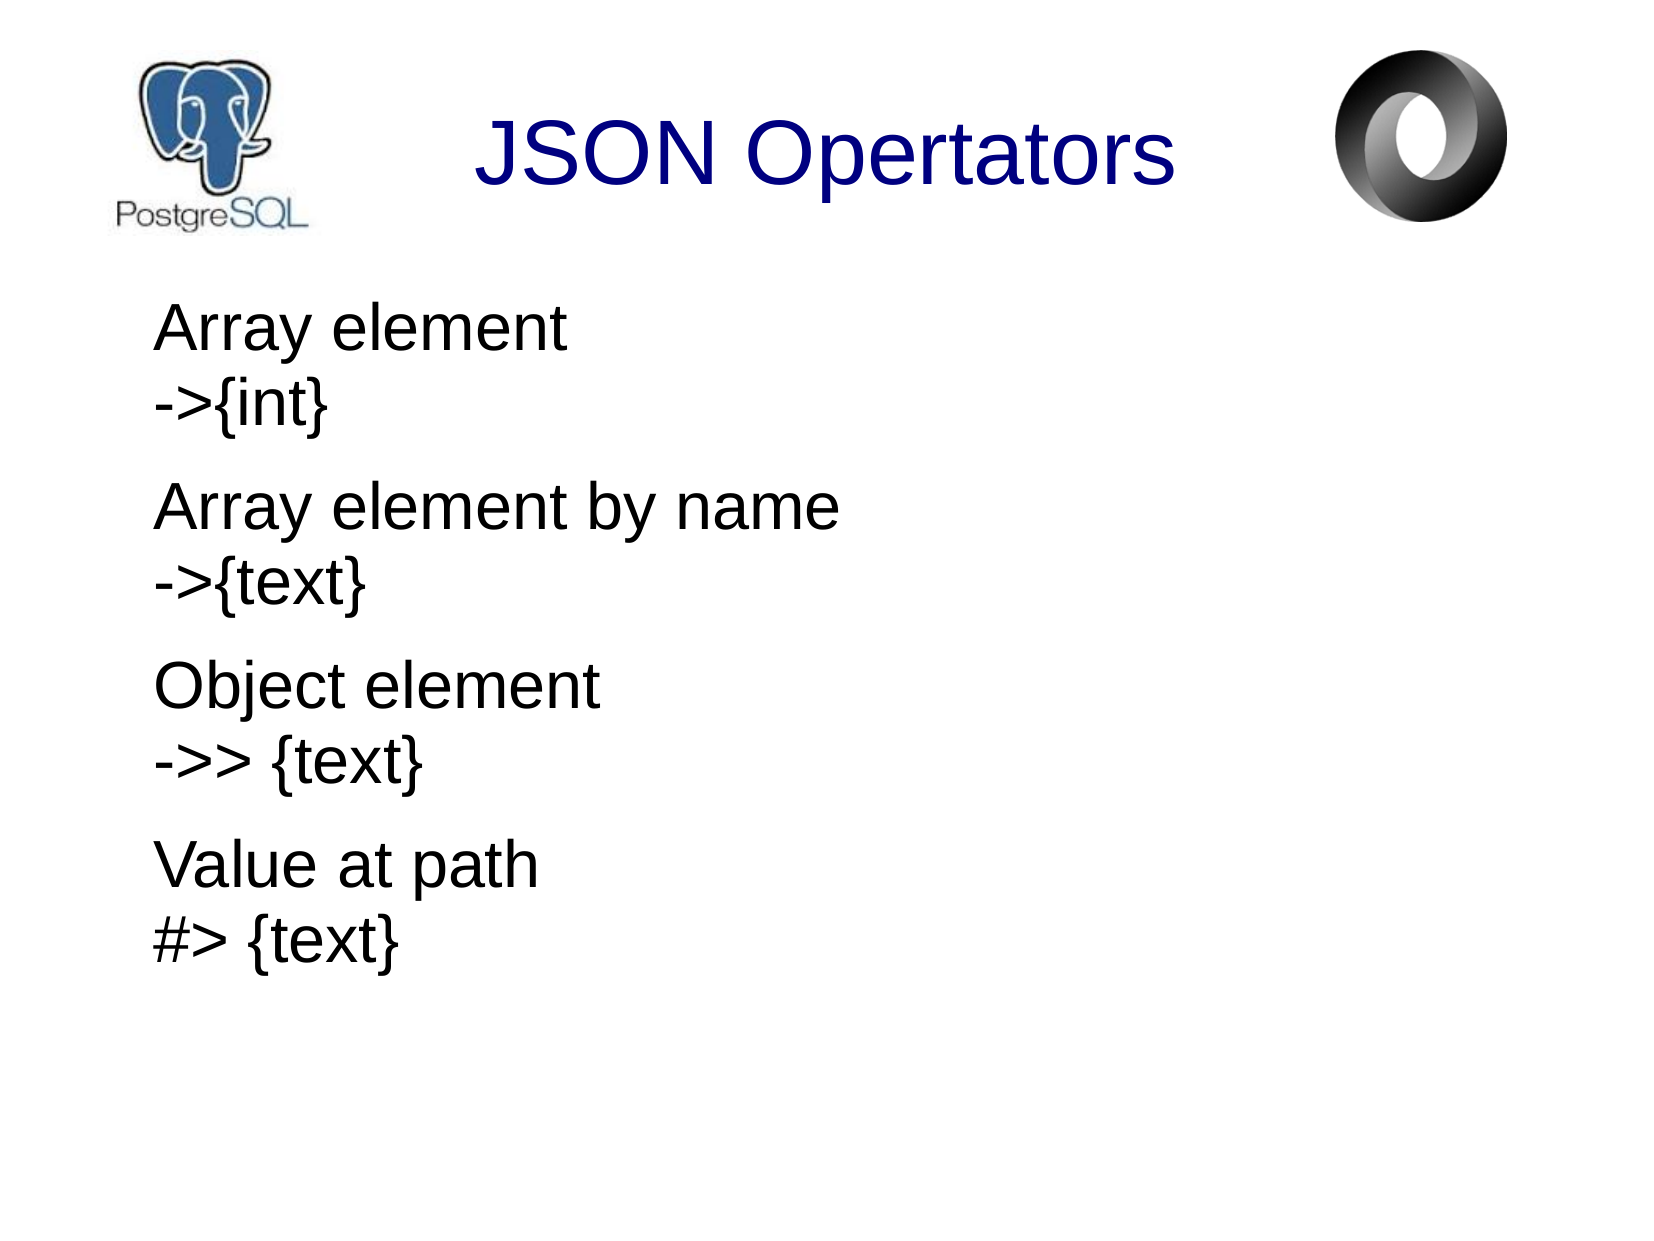

# JSON Opertators
Array element
->{int}
Array element by name
->{text}
Object element
->> {text}
Value at path
#> {text}